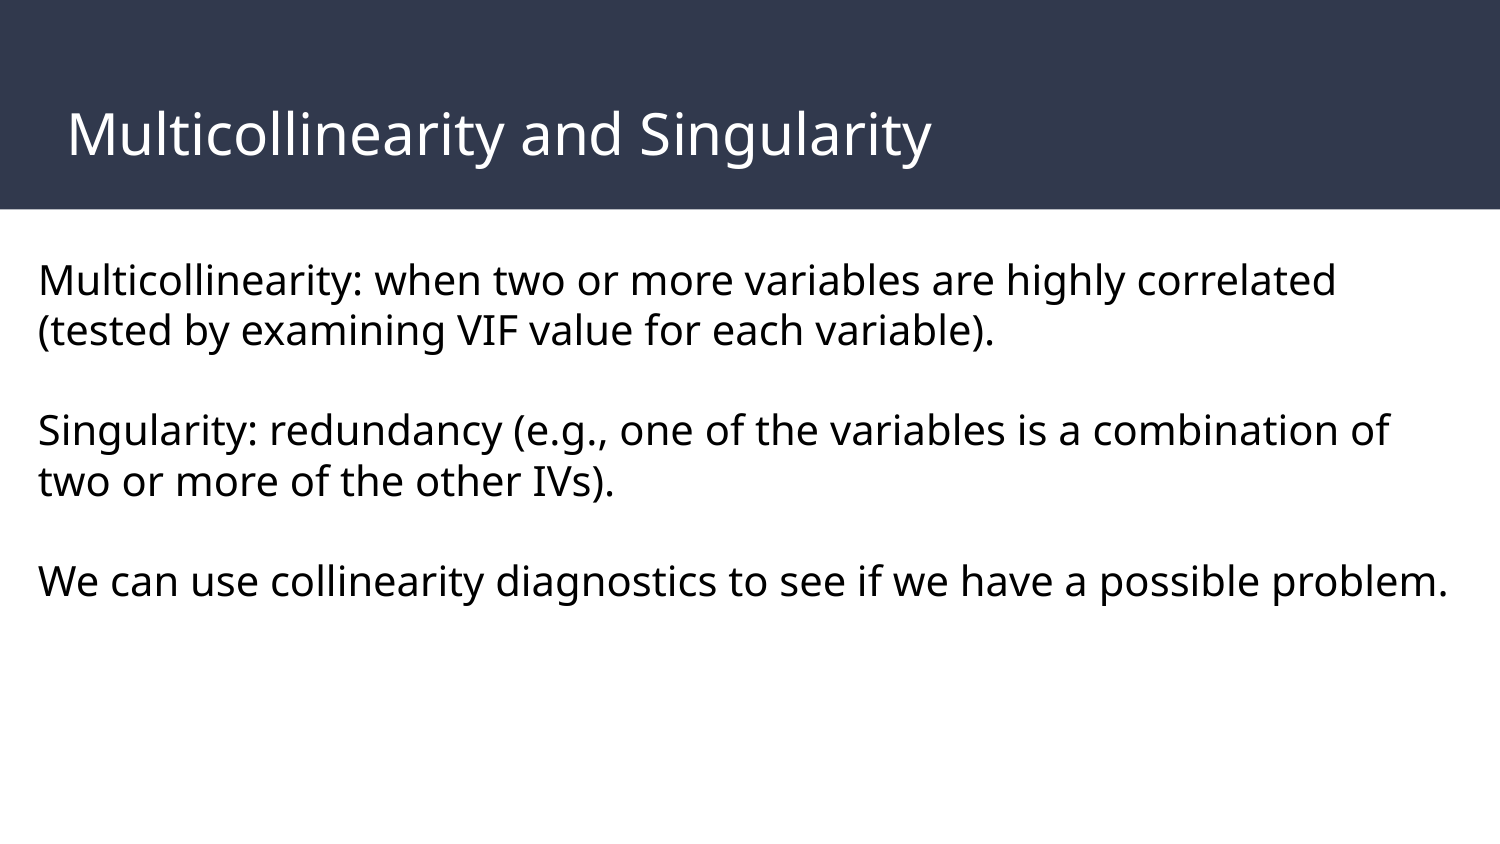

# Multicollinearity and Singularity
Multicollinearity: when two or more variables are highly correlated (tested by examining VIF value for each variable).
Singularity: redundancy (e.g., one of the variables is a combination of two or more of the other IVs).
We can use collinearity diagnostics to see if we have a possible problem.